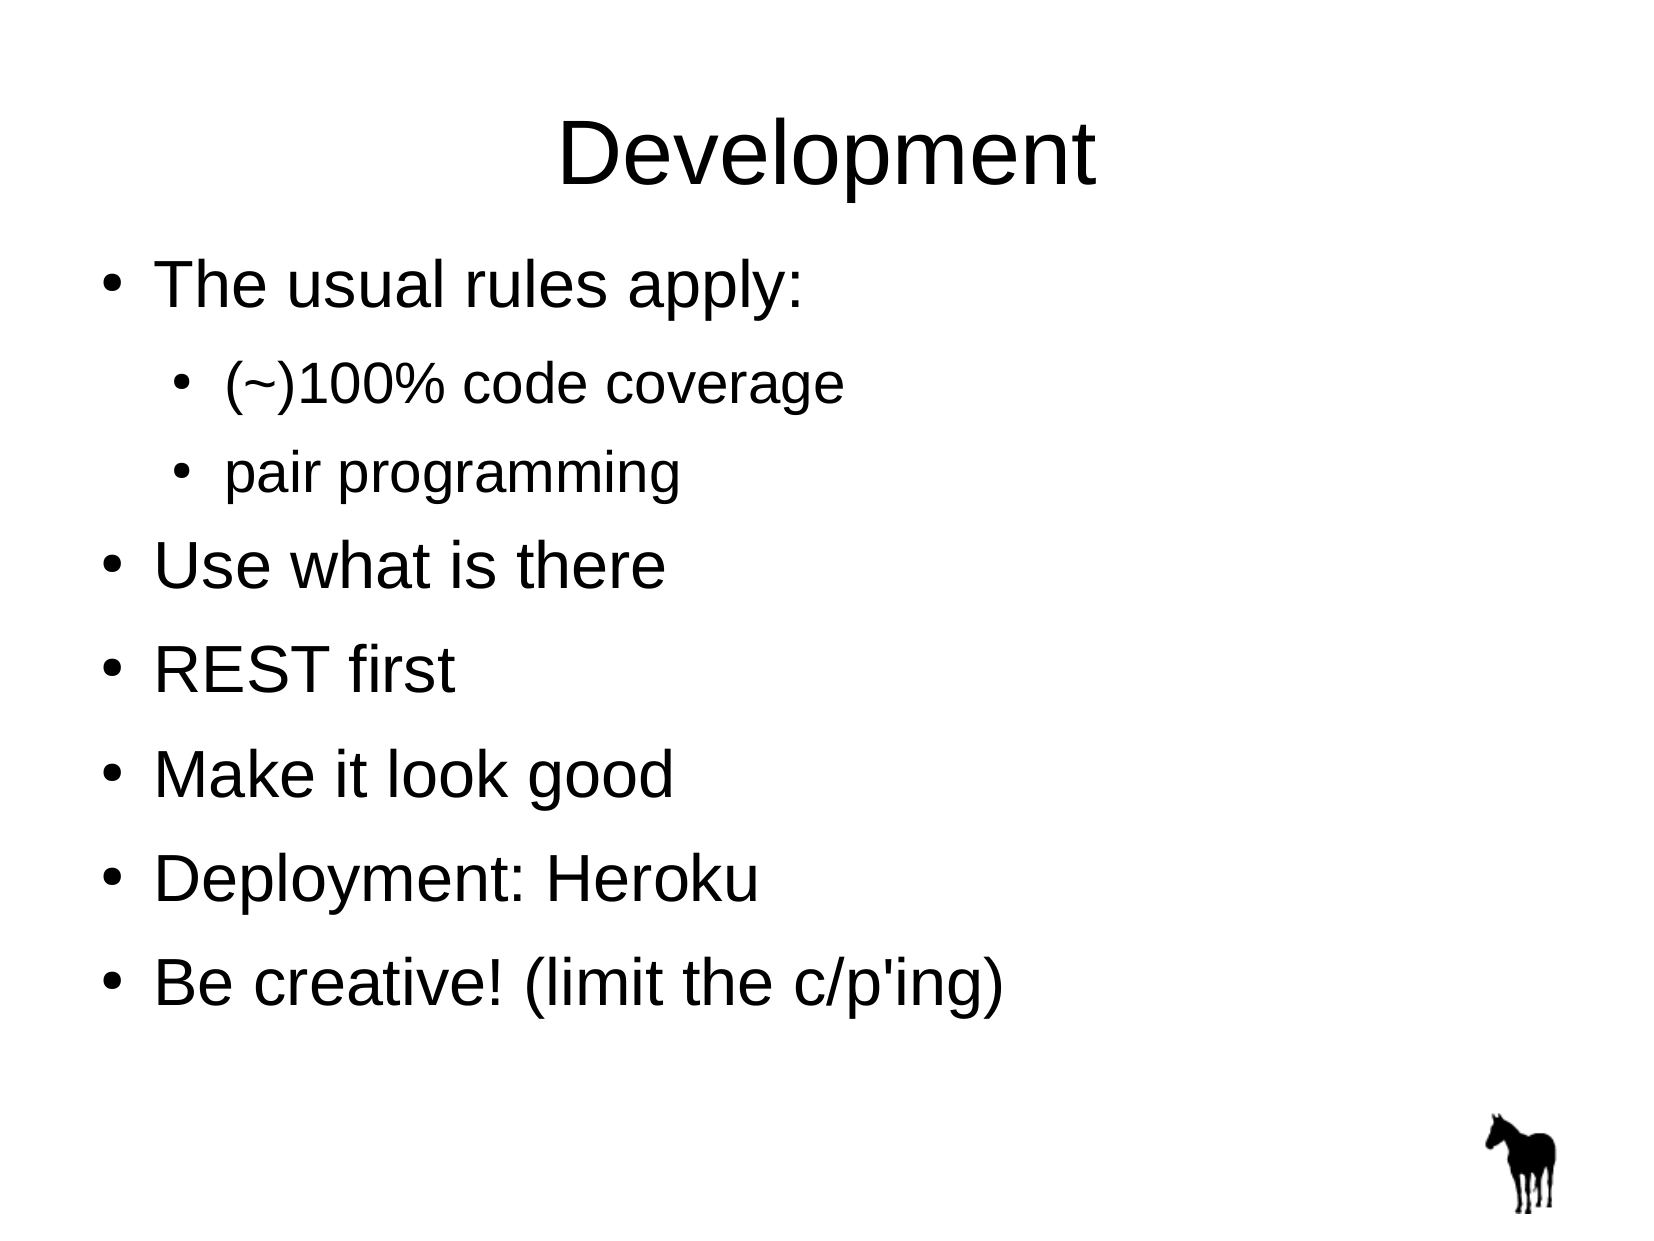

# Development
The usual rules apply:
(~)100% code coverage
pair programming
Use what is there
REST first
Make it look good
Deployment: Heroku
Be creative! (limit the c/p'ing)